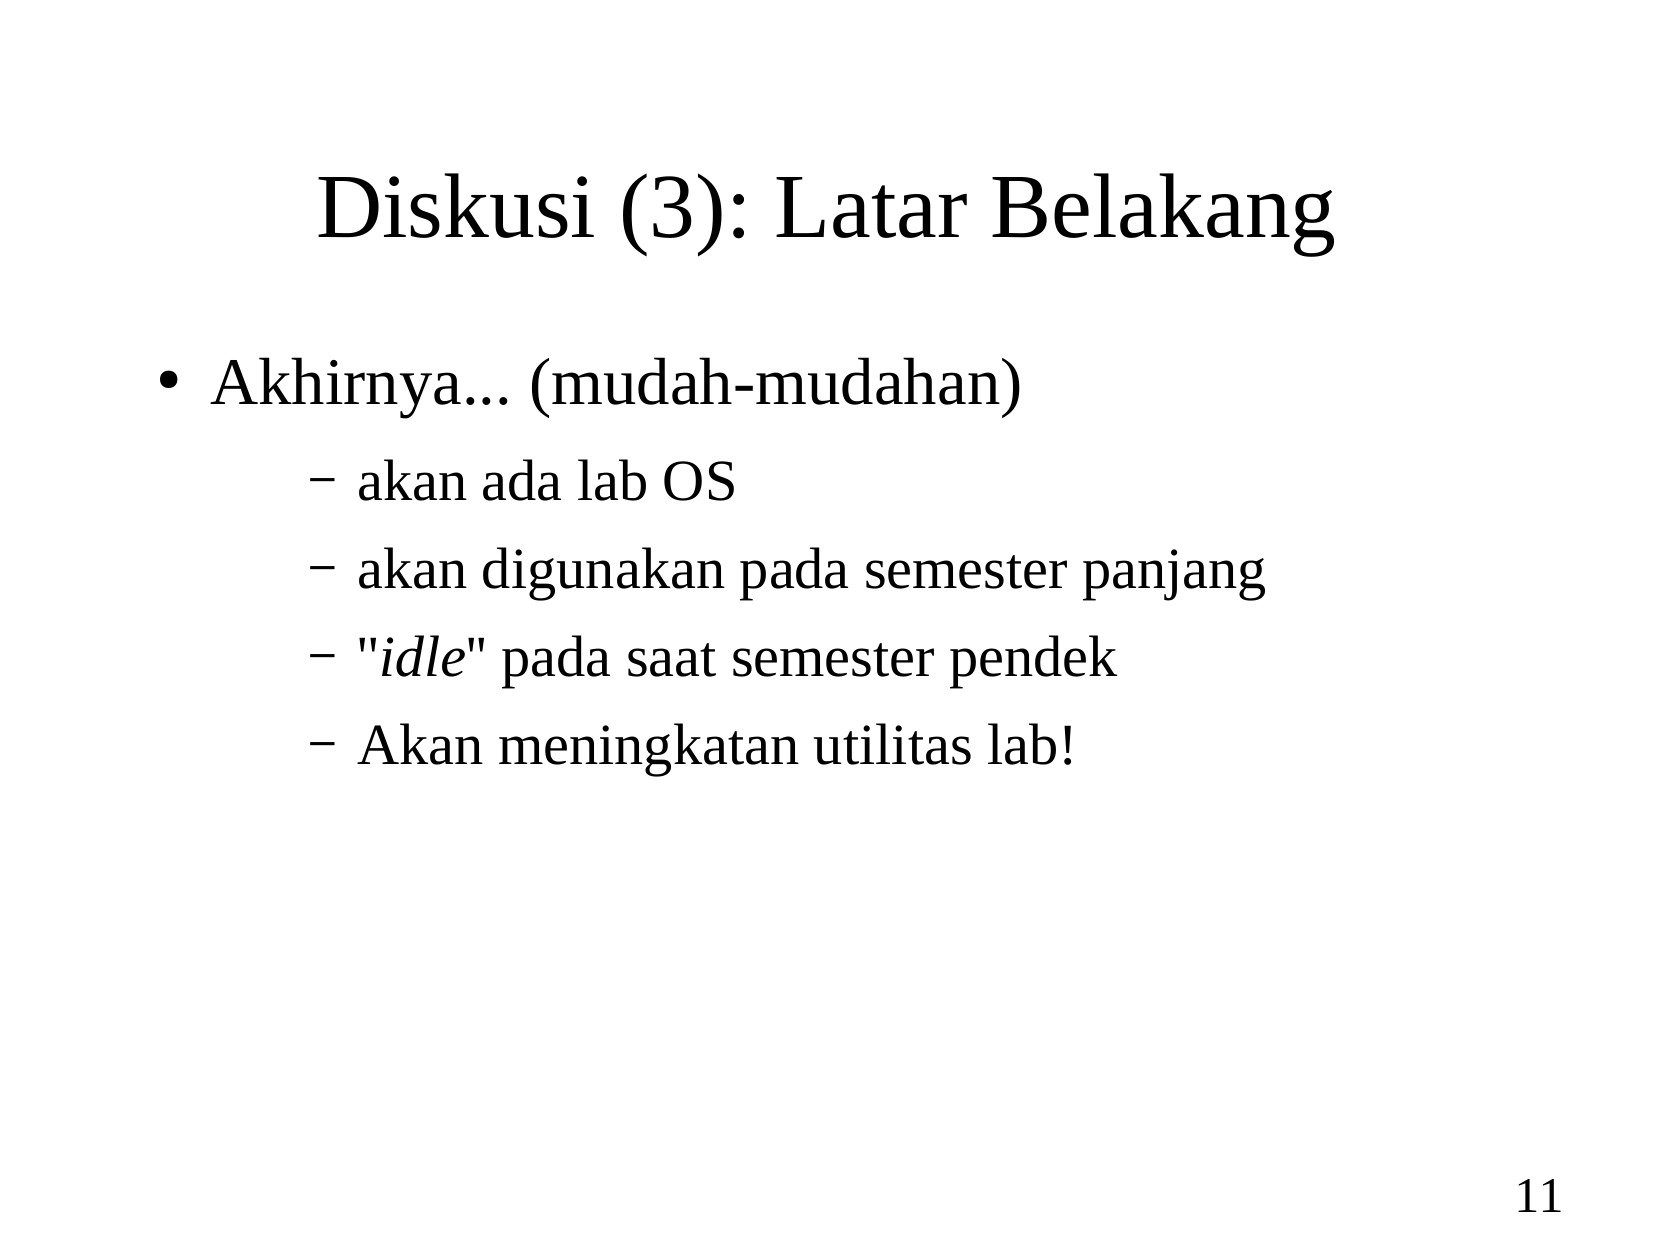

# Diskusi (3): Latar Belakang
Akhirnya... (mudah-mudahan)
akan ada lab OS
akan digunakan pada semester panjang
''idle'' pada saat semester pendek
Akan meningkatan utilitas lab!